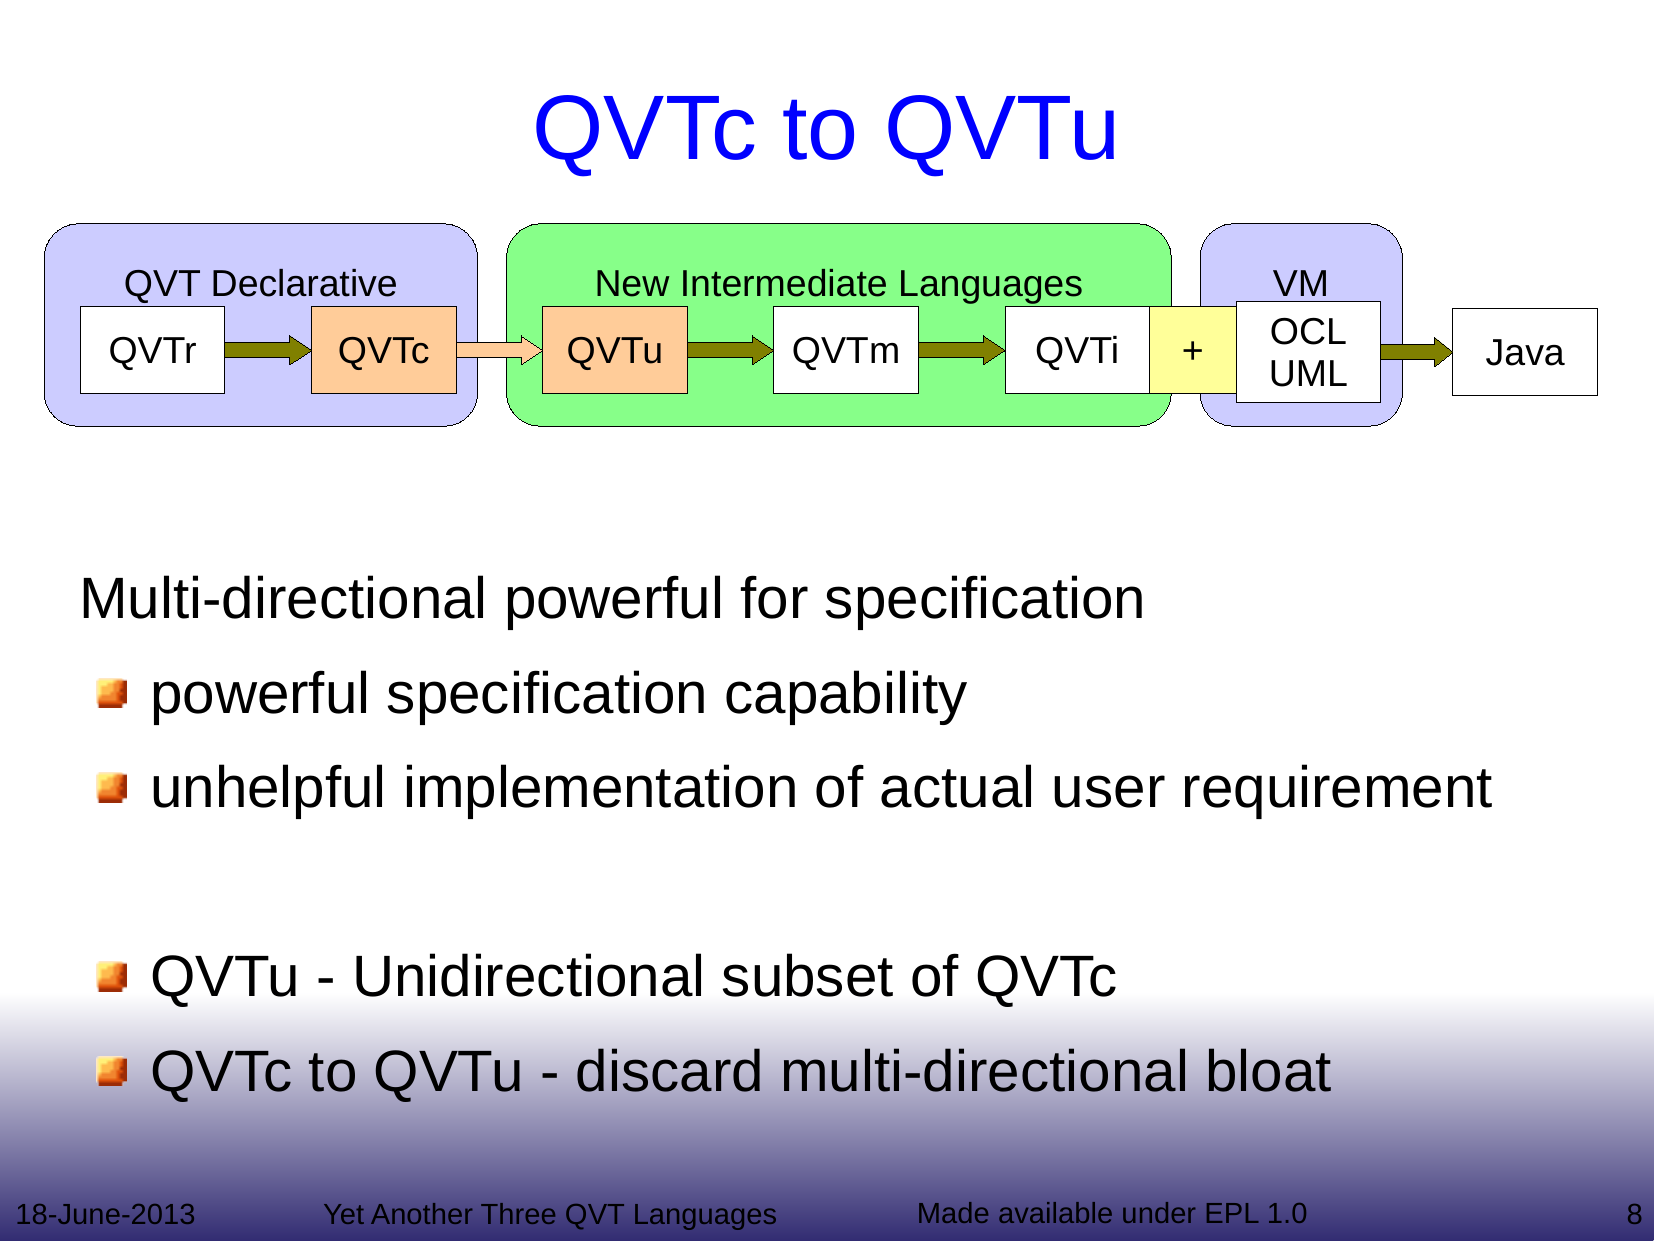

# QVTc to QVTu
QVT Declarative
New Intermediate Languages
VM
OCL
UML
QVTr
QVTc
QVTc
QVTu
QVTm
QVTi
QVTi
+
Java
Multi-directional powerful for specification
powerful specification capability
unhelpful implementation of actual user requirement
QVTu - Unidirectional subset of QVTc
QVTc to QVTu - discard multi-directional bloat
18-June-2013
Yet Another Three QVT Languages
8